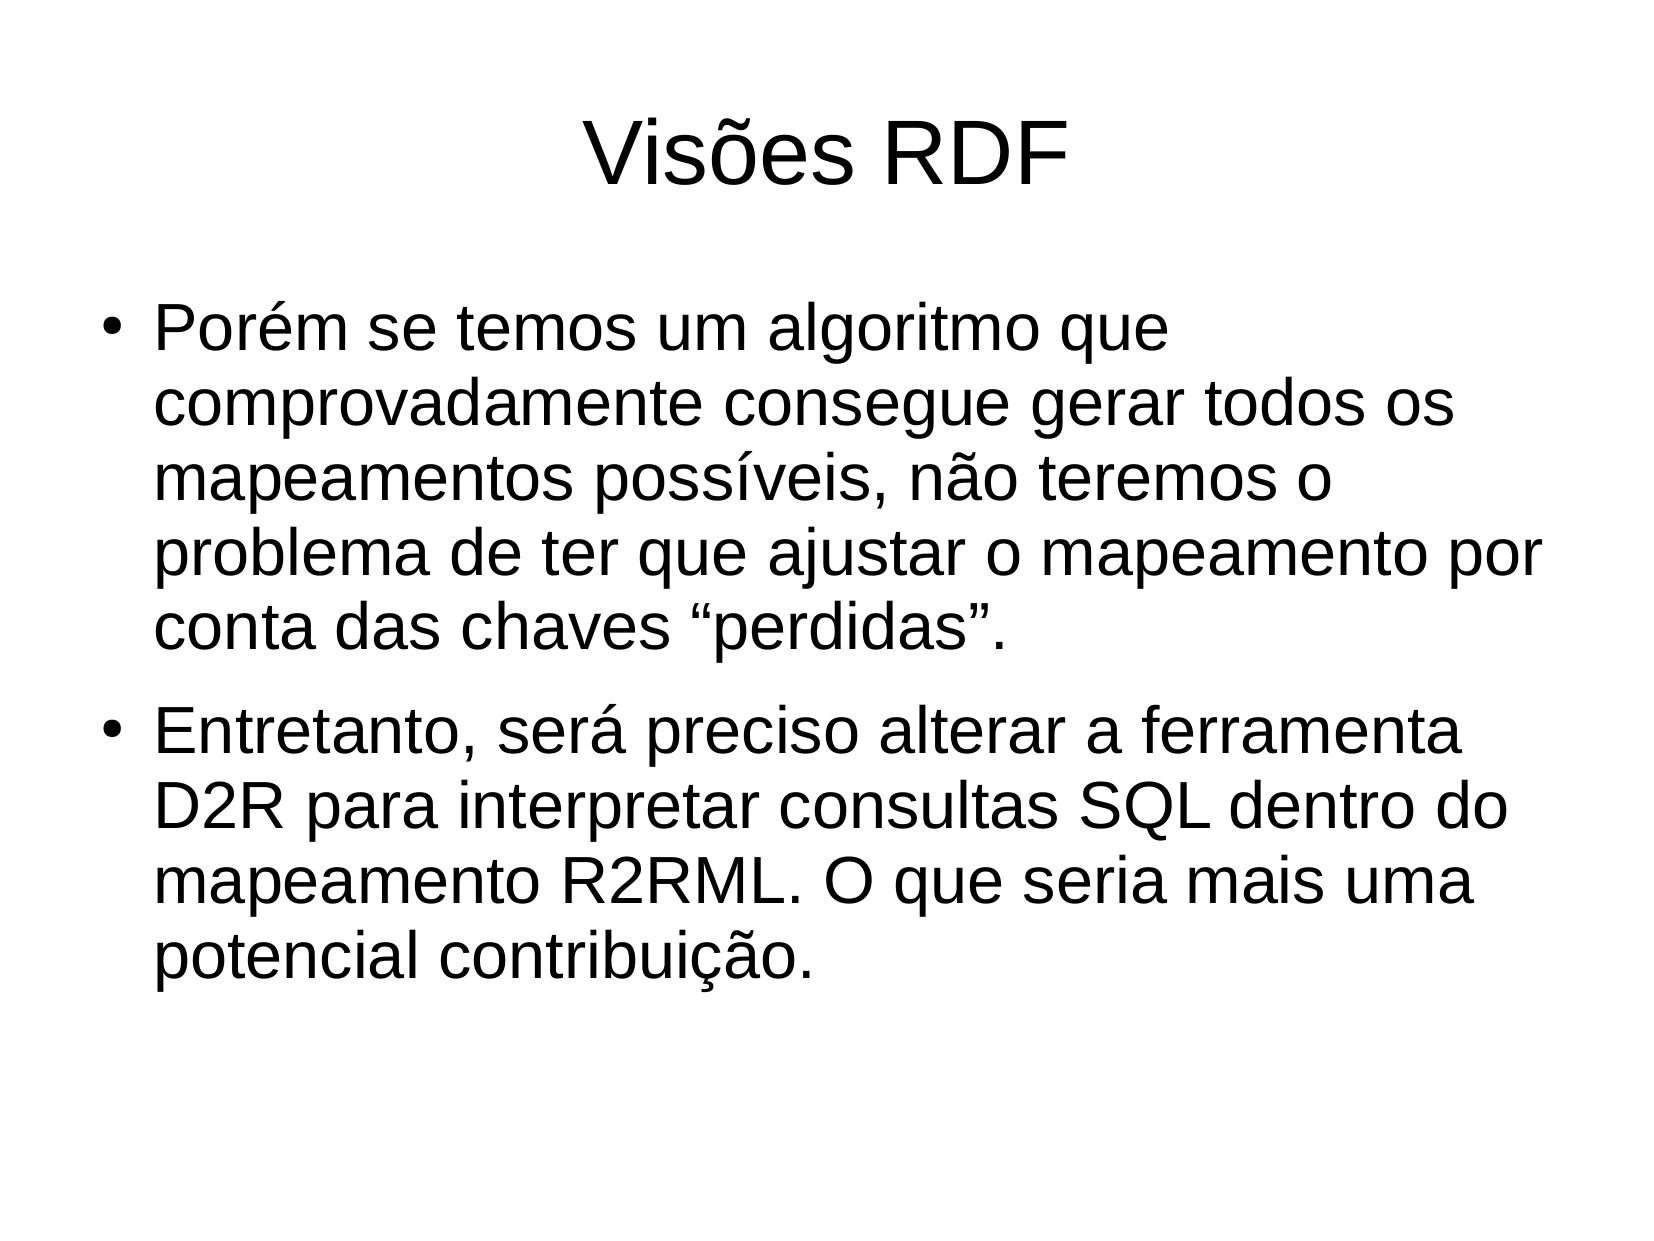

# Visões RDF
Porém se temos um algoritmo que comprovadamente consegue gerar todos os mapeamentos possíveis, não teremos o problema de ter que ajustar o mapeamento por conta das chaves “perdidas”.
Entretanto, será preciso alterar a ferramenta D2R para interpretar consultas SQL dentro do mapeamento R2RML. O que seria mais uma potencial contribuição.